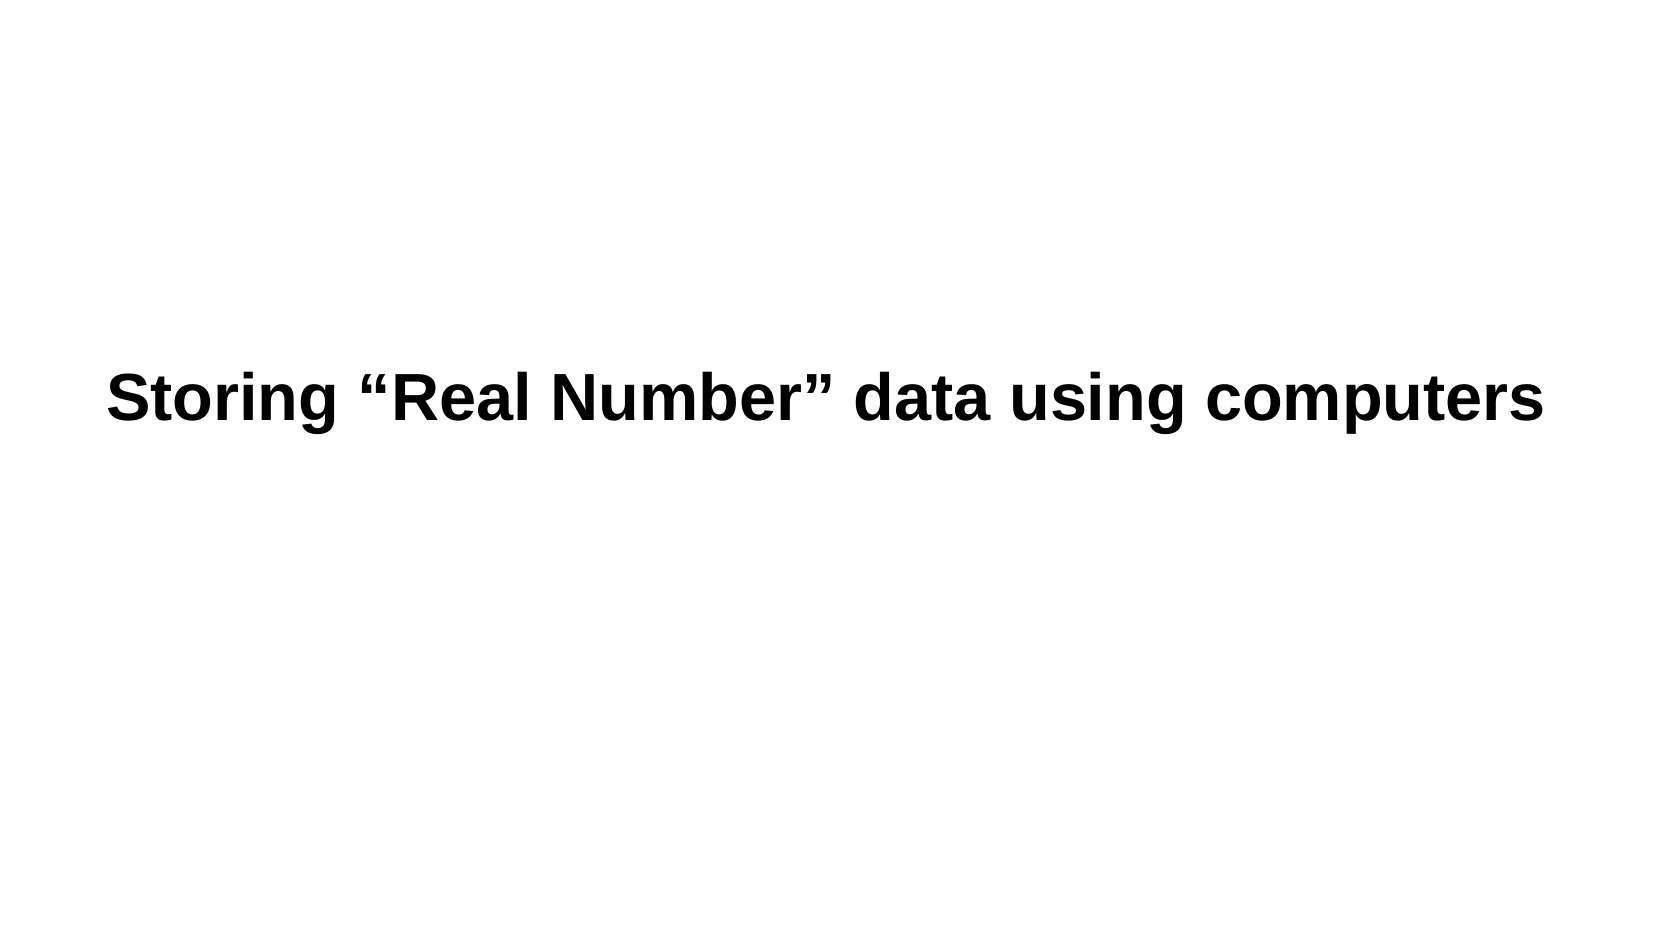

# Storing “Real Number” data using computers